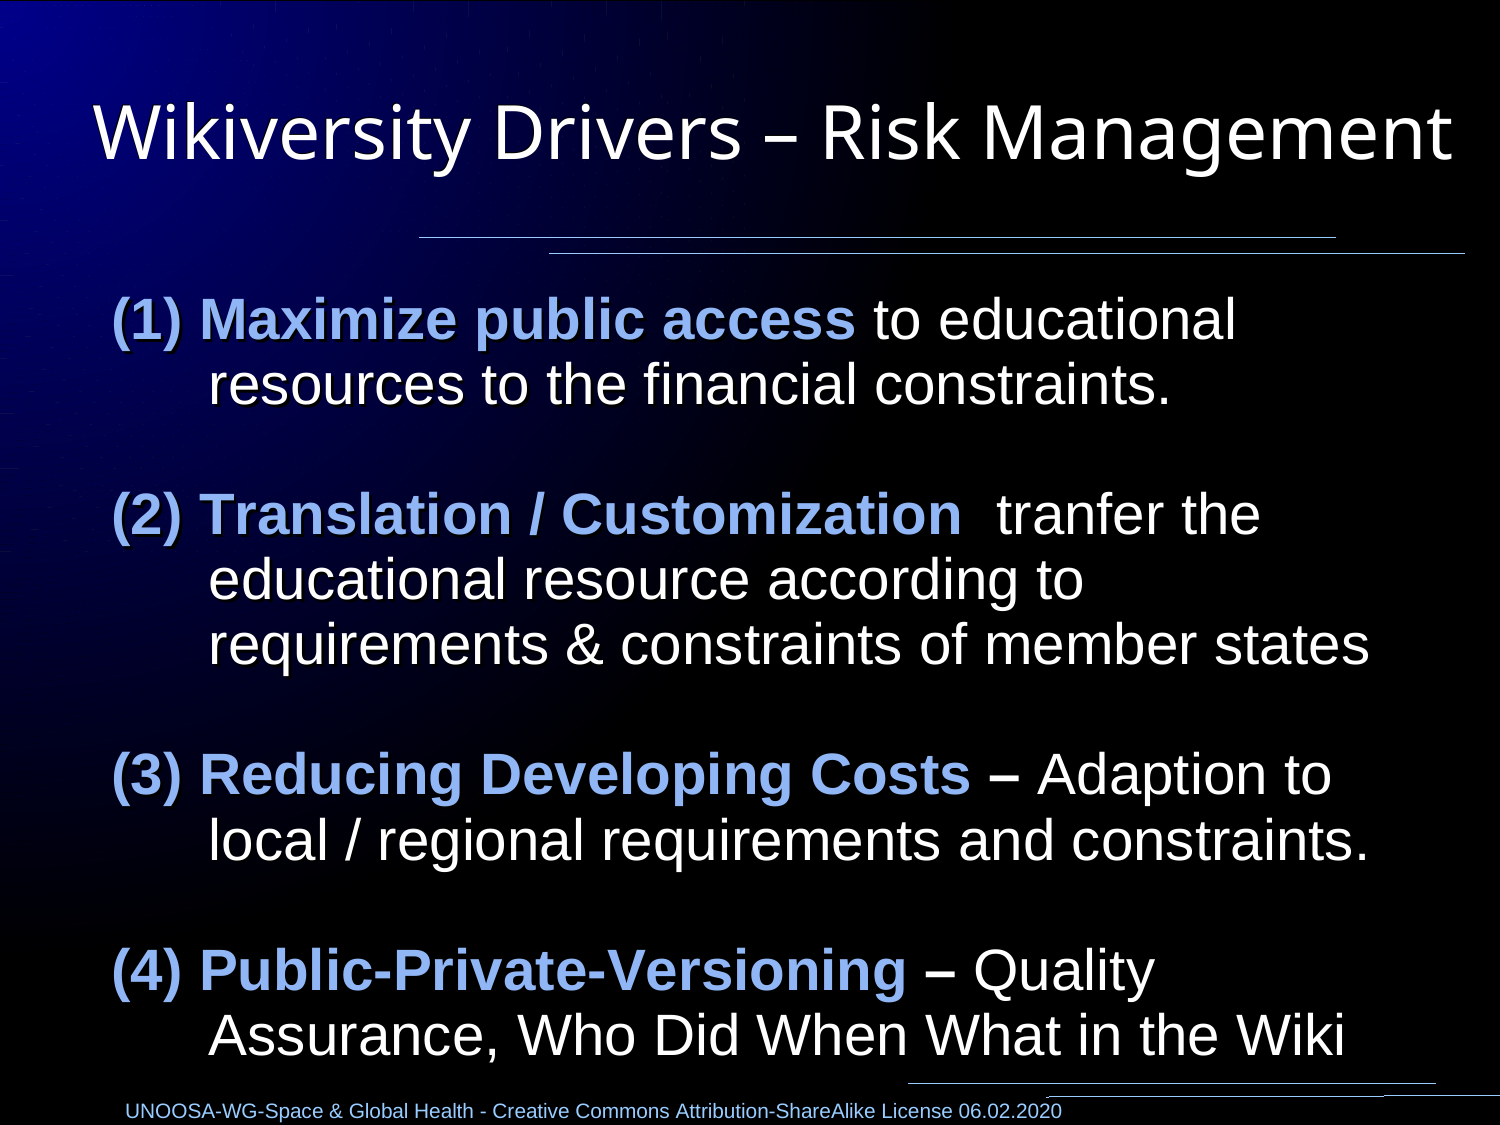

# Wikiversity Drivers – Risk Management
(1) Maximize public access to educational
 resources to the financial constraints.
(2) Translation / Customization tranfer the
 educational resource according to
 requirements & constraints of member states
(3) Reducing Developing Costs – Adaption to
 local / regional requirements and constraints.
(4) Public-Private-Versioning – Quality
 Assurance, Who Did When What in the Wiki